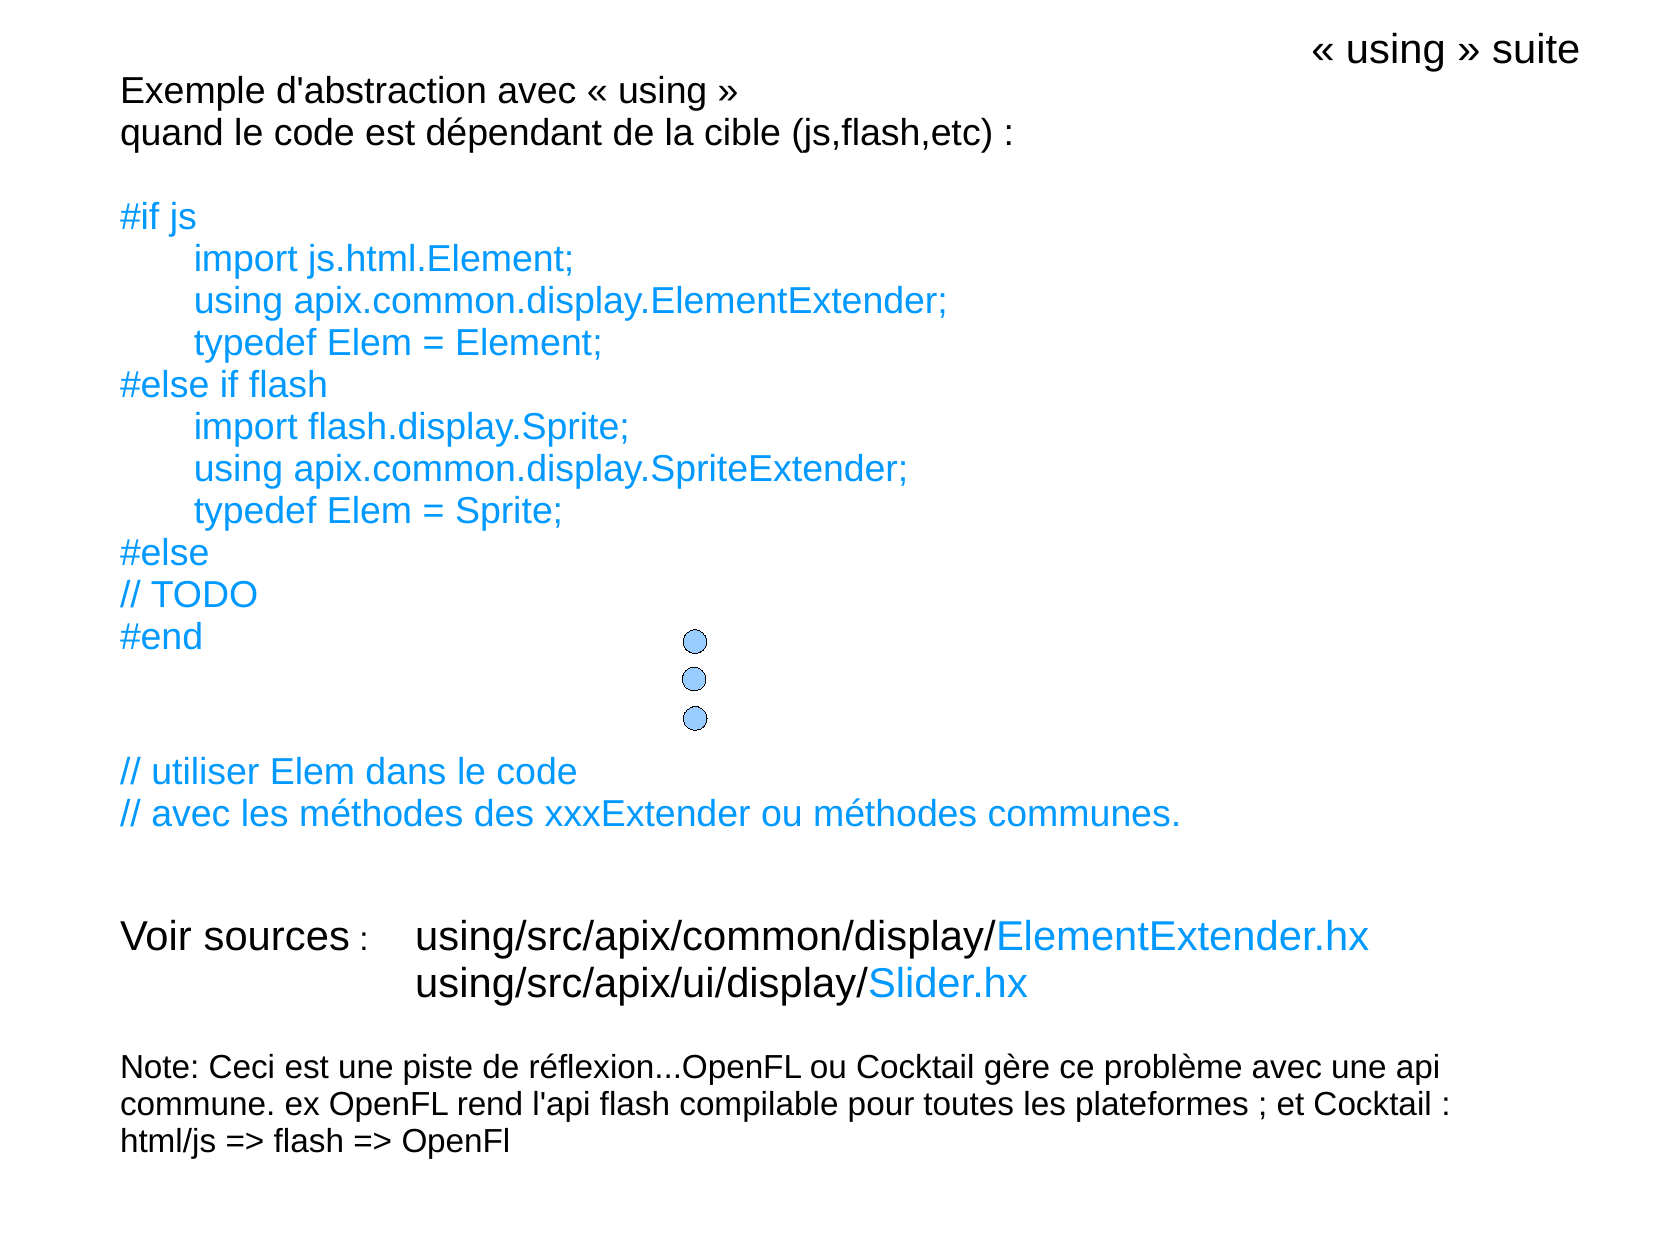

« using » suite
Exemple d'abstraction avec « using »
quand le code est dépendant de la cible (js,flash,etc) :
#if js
	import js.html.Element;
	using apix.common.display.ElementExtender;
	typedef Elem = Element;
#else if flash
	import flash.display.Sprite;
	using apix.common.display.SpriteExtender;
	typedef Elem = Sprite;
#else
// TODO
#end
// utiliser Elem dans le code
// avec les méthodes des xxxExtender ou méthodes communes.
Voir sources : 	using/src/apix/common/display/ElementExtender.hx
				using/src/apix/ui/display/Slider.hx
Note: Ceci est une piste de réflexion...OpenFL ou Cocktail gère ce problème avec une api commune. ex OpenFL rend l'api flash compilable pour toutes les plateformes ; et Cocktail :
html/js => flash => OpenFl